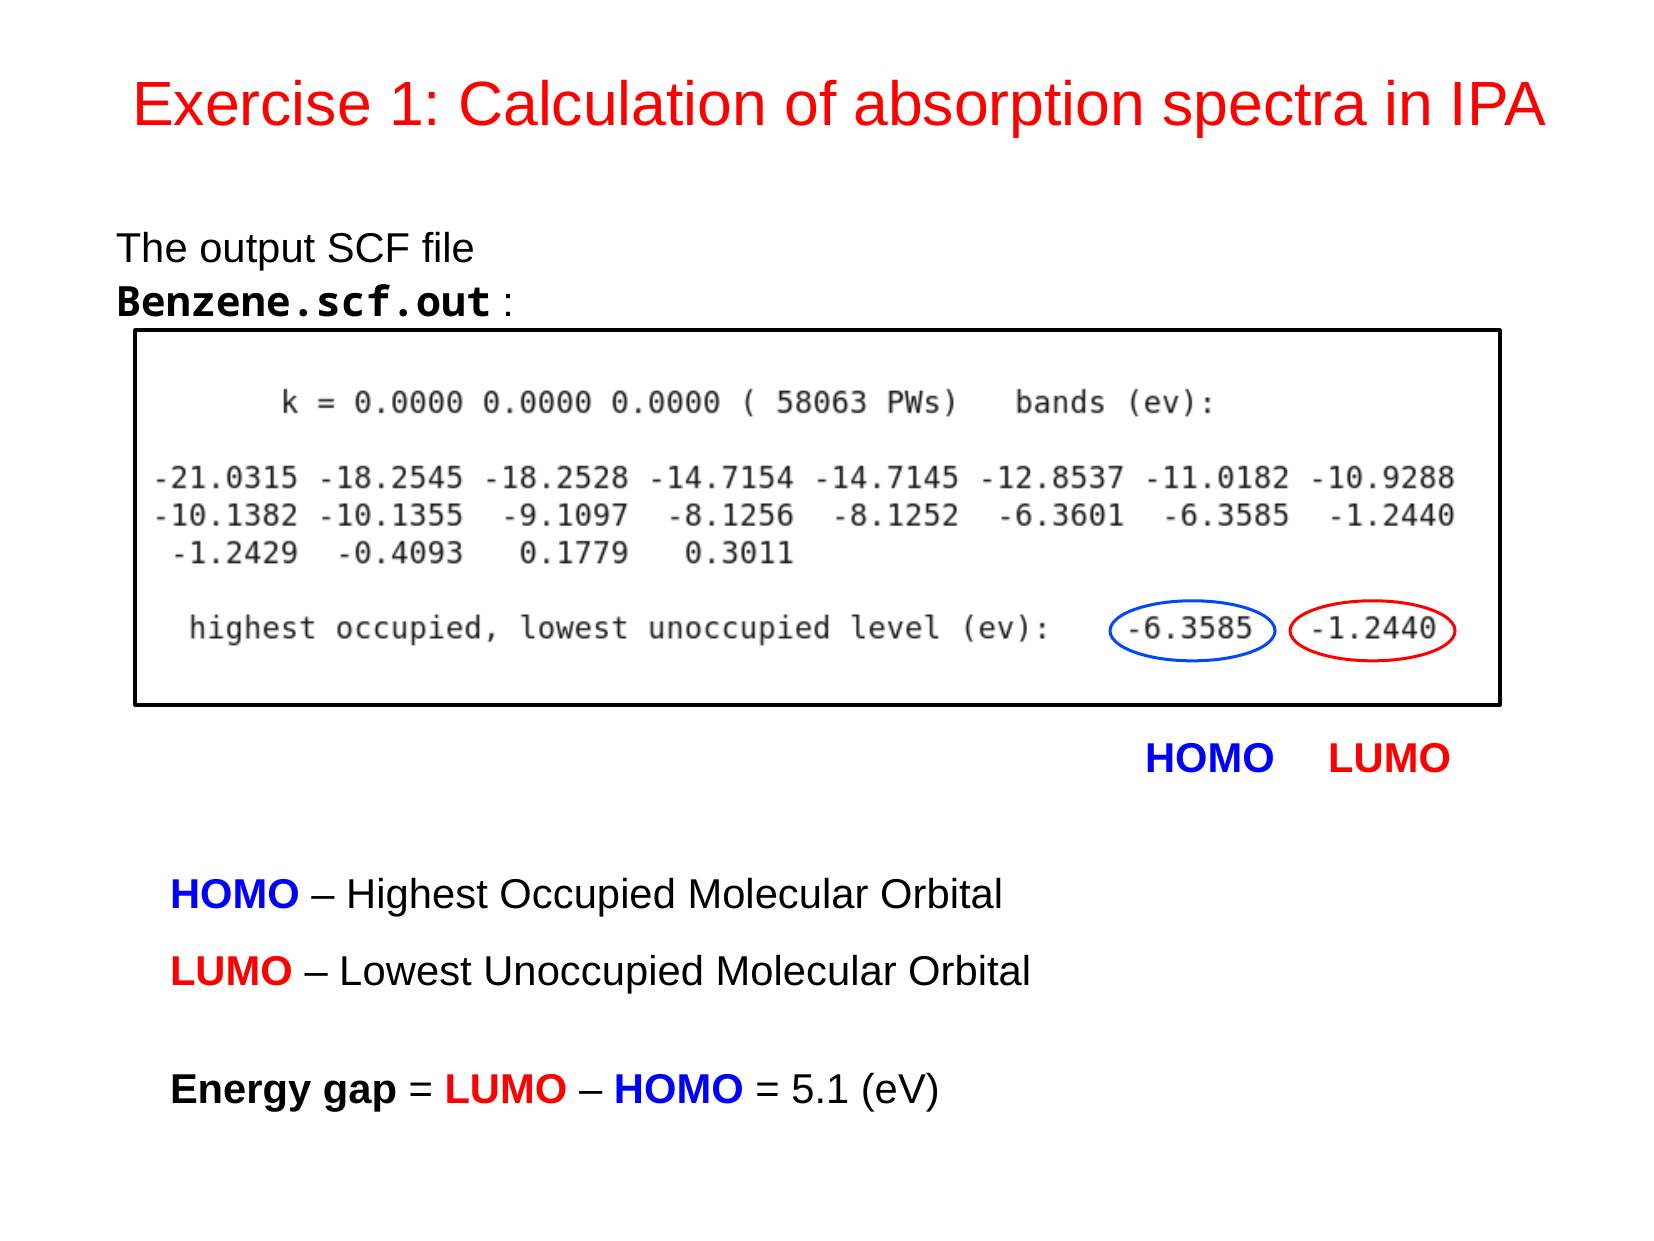

# Exercise 1: Calculation of absorption spectra in IPA
The output SCF file Benzene.scf.out :
HOMO
LUMO
HOMO – Highest Occupied Molecular Orbital
LUMO – Lowest Unoccupied Molecular Orbital
Energy gap = LUMO – HOMO = 5.1 (eV)